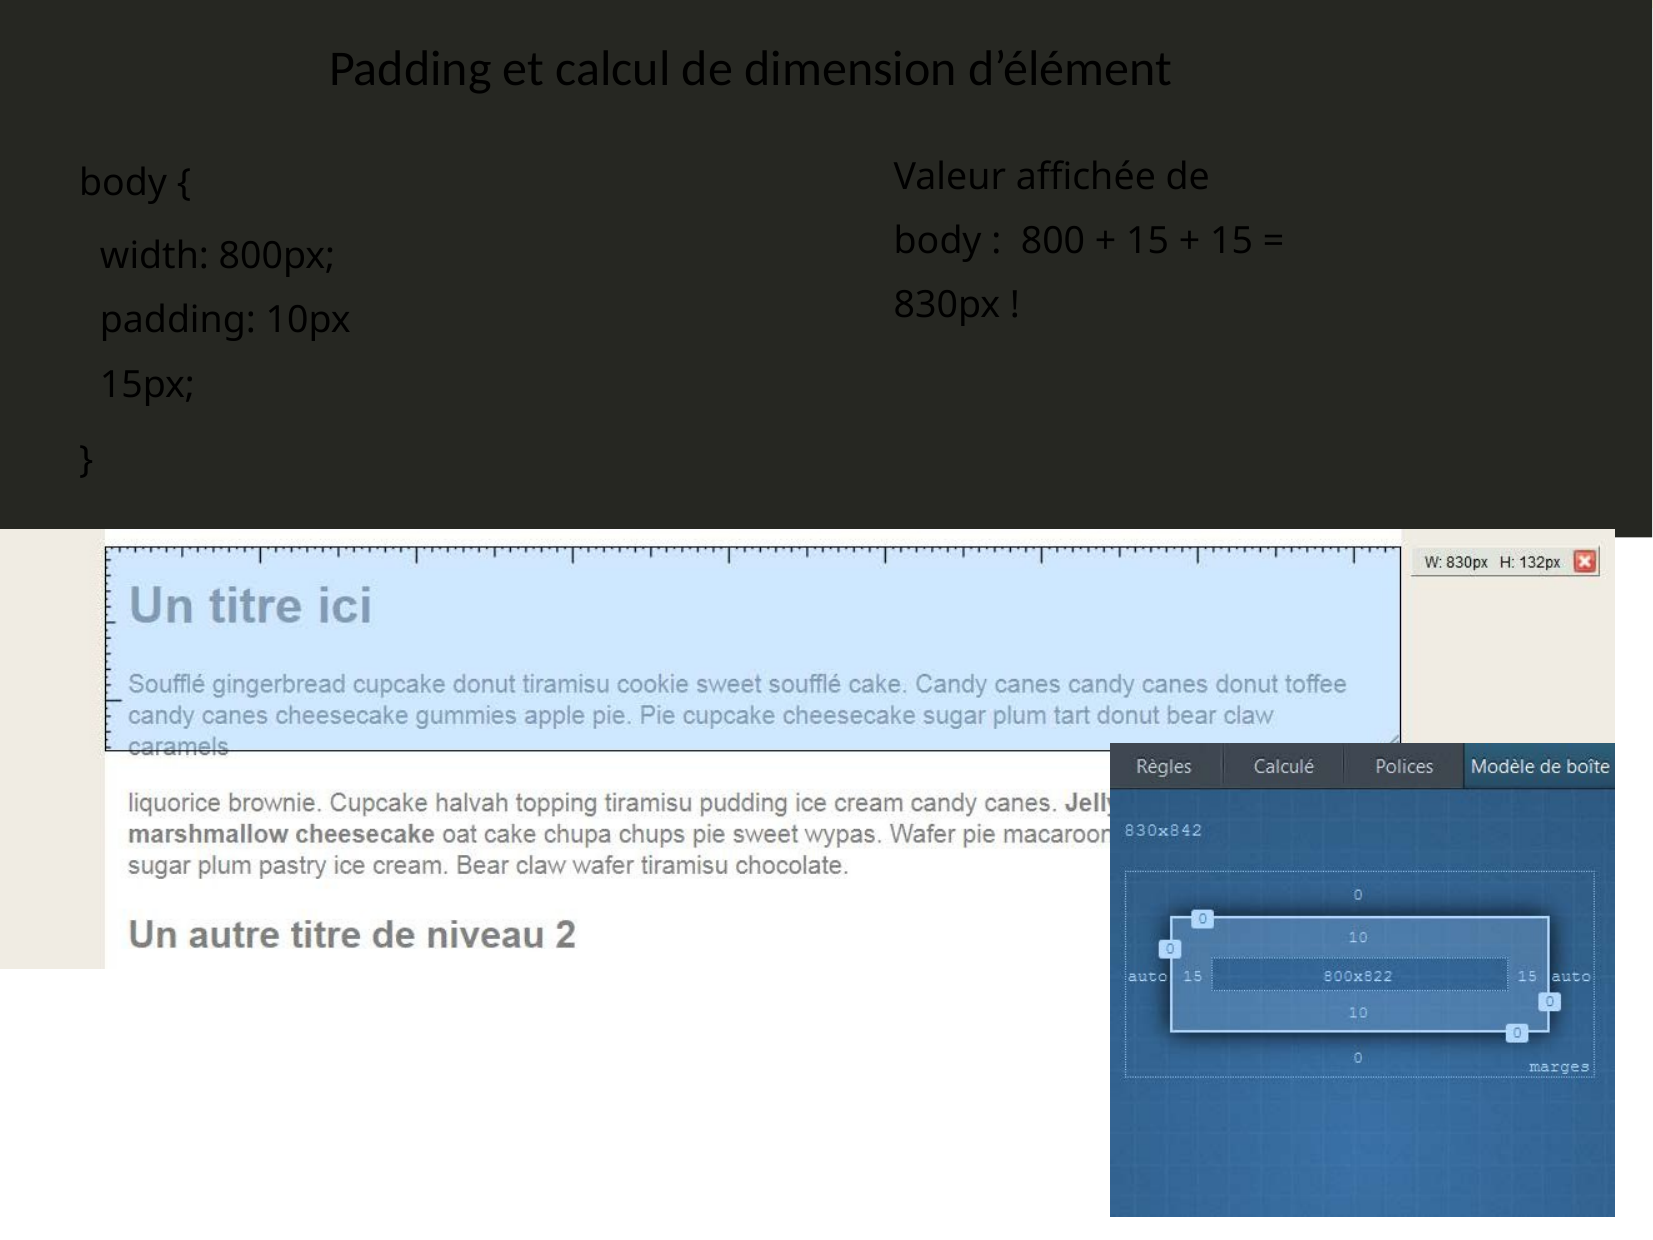

# Padding et calcul de dimension d’élément
Valeur affichée de body : 800 + 15 + 15 = 830px !
body {
width: 800px; padding: 10px 15px;
}